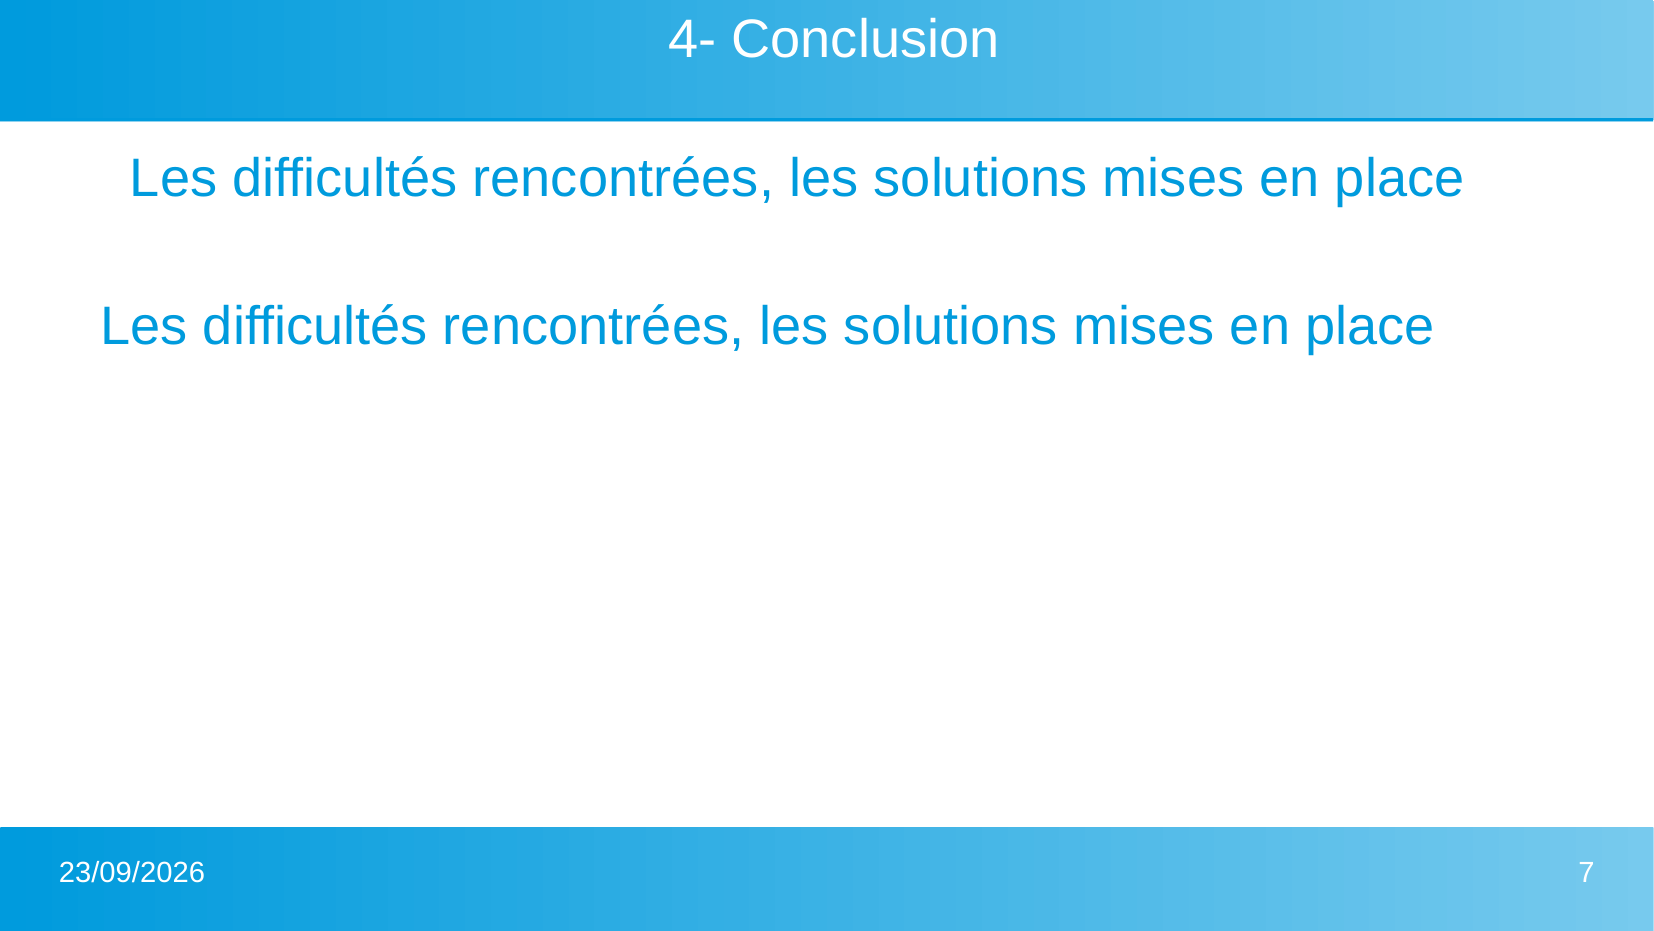

# 4- Conclusion
Les difficultés rencontrées, les solutions mises en place
Les difficultés rencontrées, les solutions mises en place
7